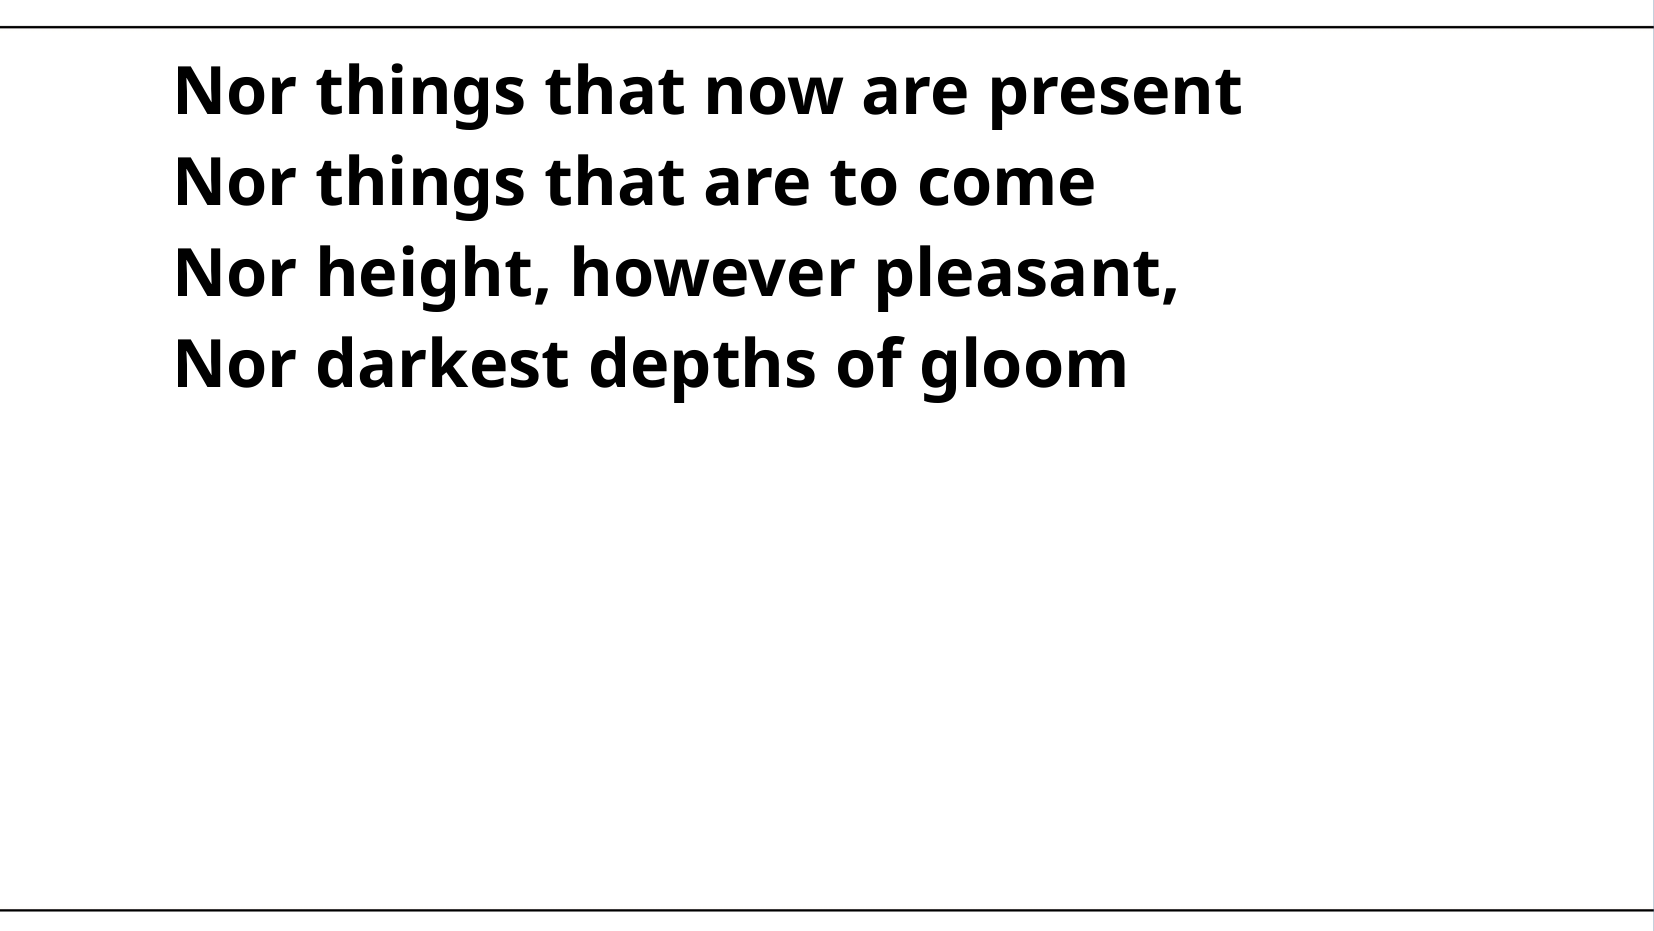

Nor things that now are present
 Nor things that are to come
 Nor height, however pleasant,
 Nor darkest depths of gloom